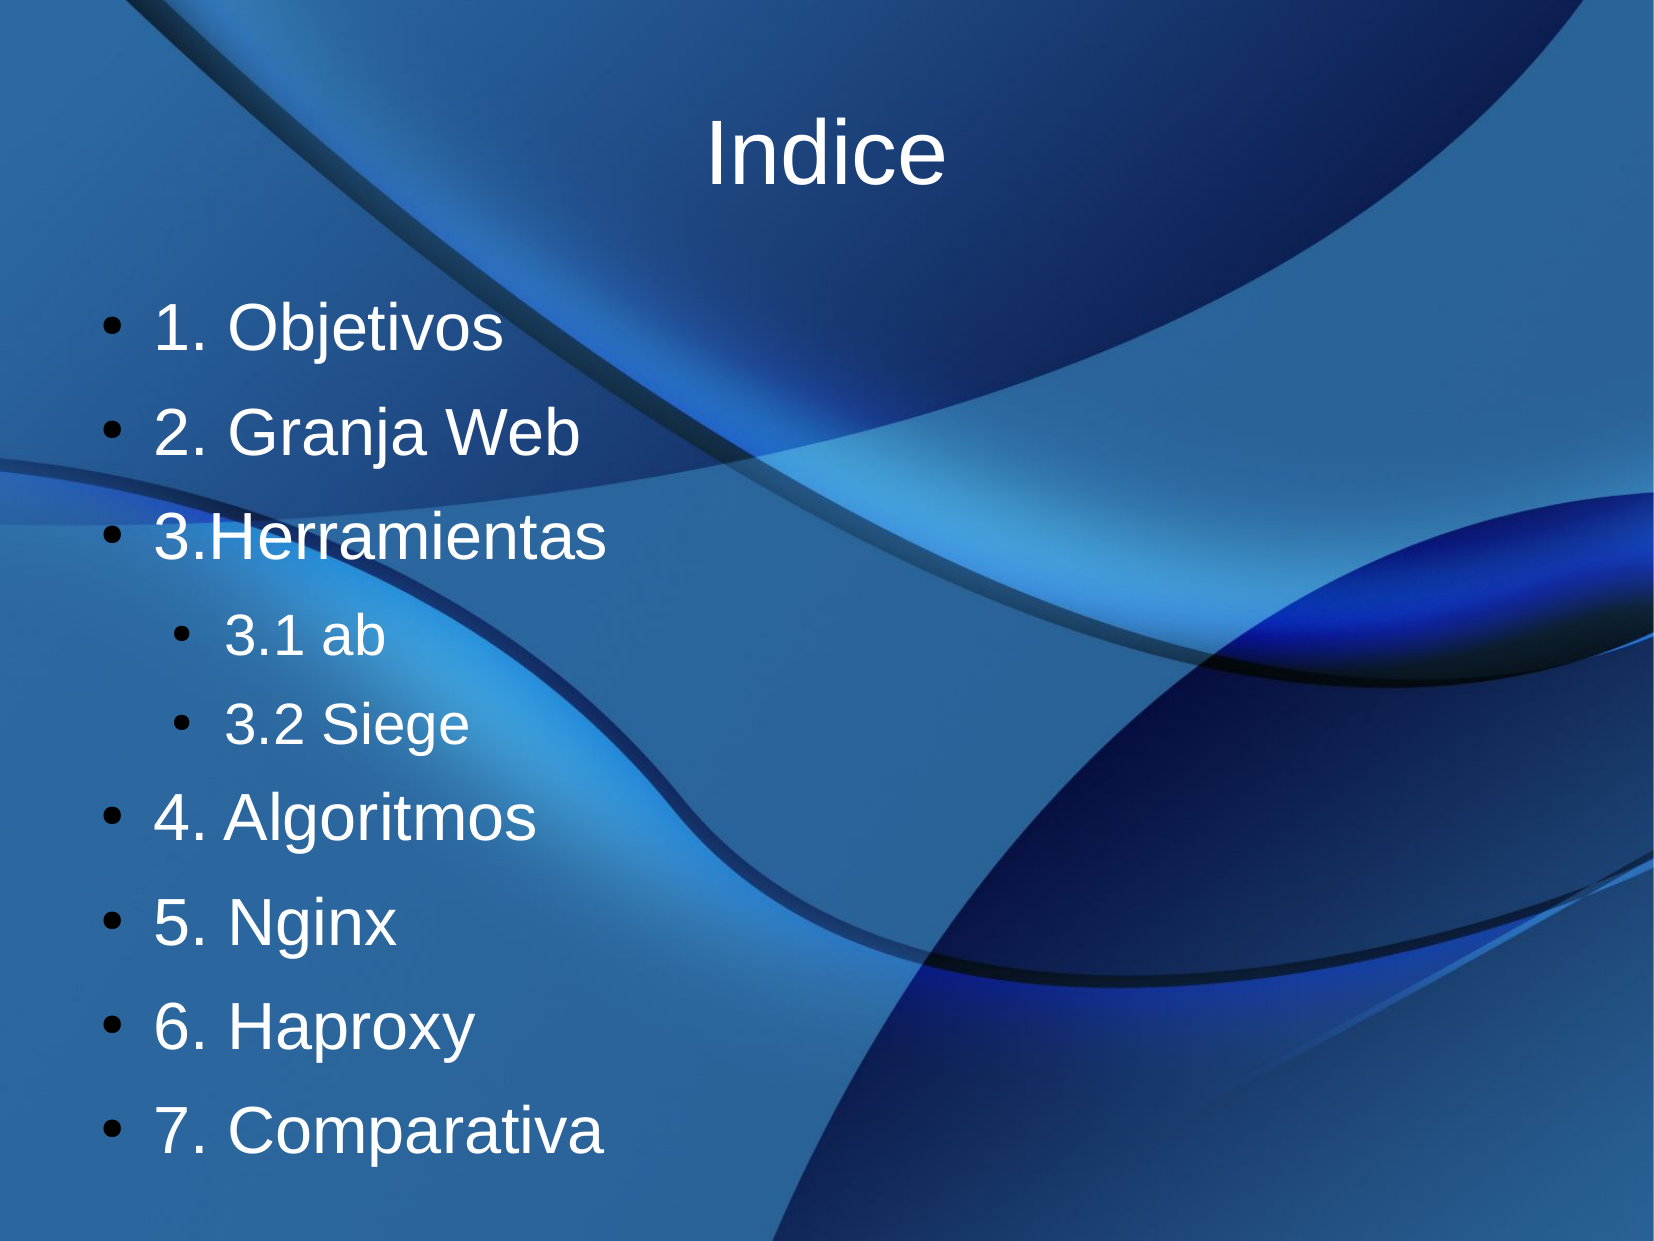

# Indice
1. Objetivos
2. Granja Web
3.Herramientas
3.1 ab
3.2 Siege
4. Algoritmos
5. Nginx
6. Haproxy
7. Comparativa